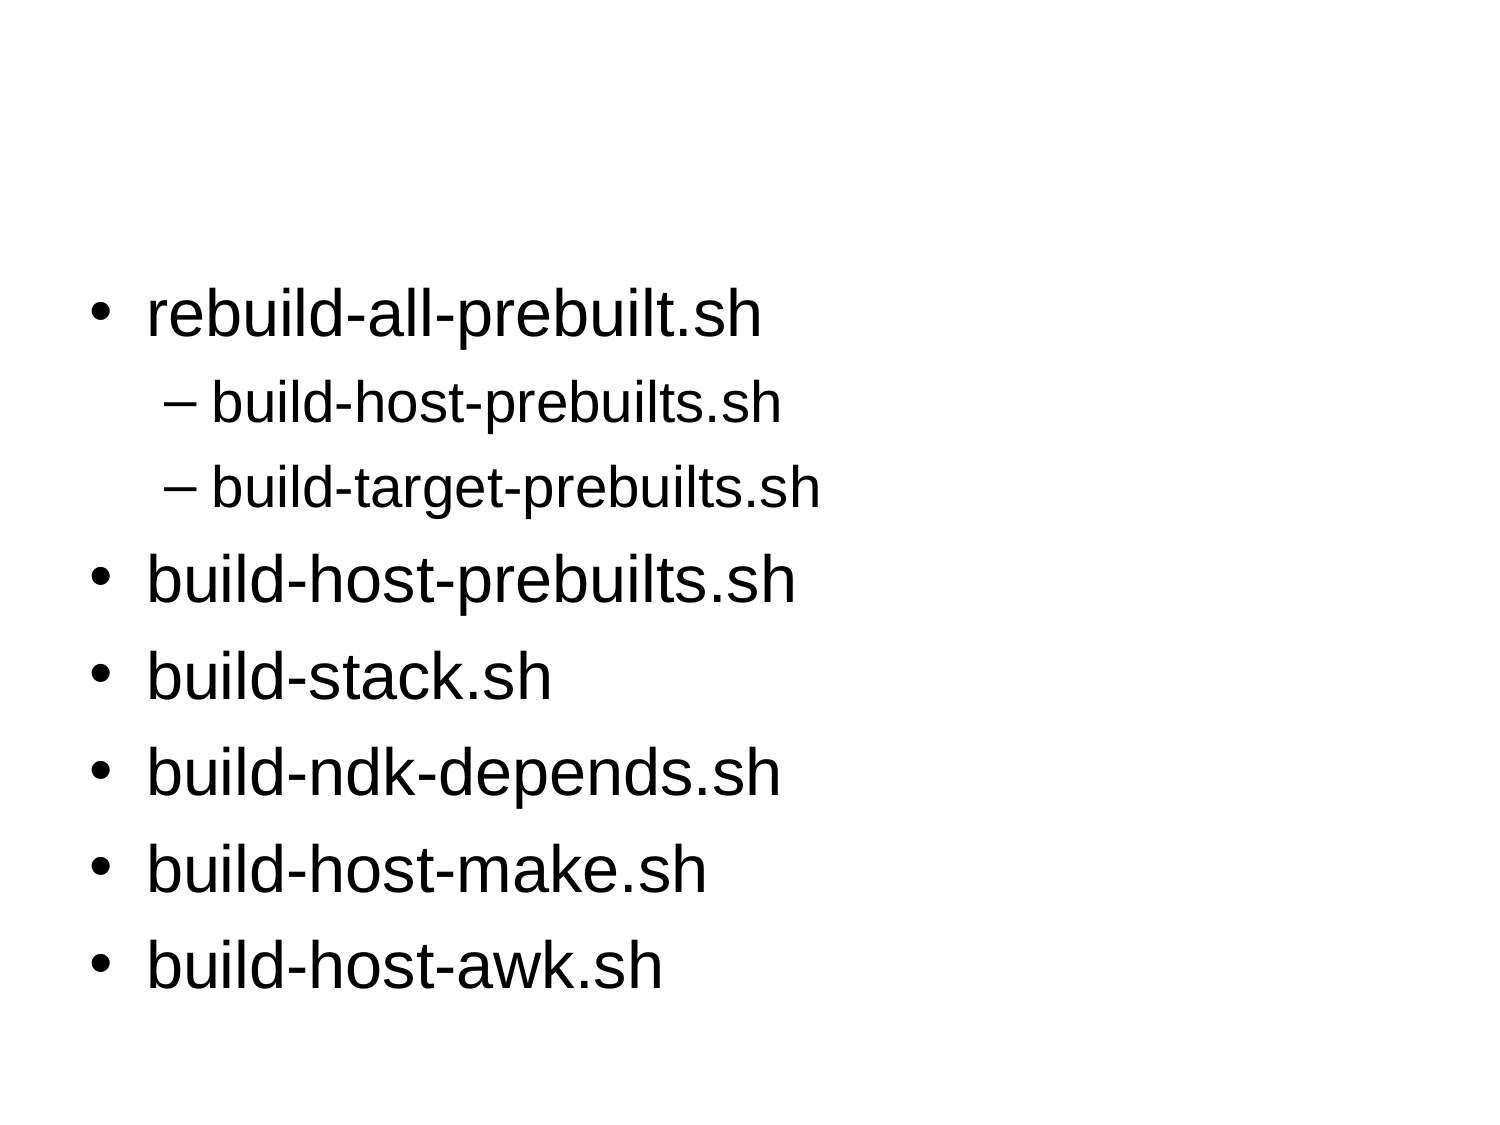

#
rebuild-all-prebuilt.sh
build-host-prebuilts.sh
build-target-prebuilts.sh
build-host-prebuilts.sh
build-stack.sh
build-ndk-depends.sh
build-host-make.sh
build-host-awk.sh